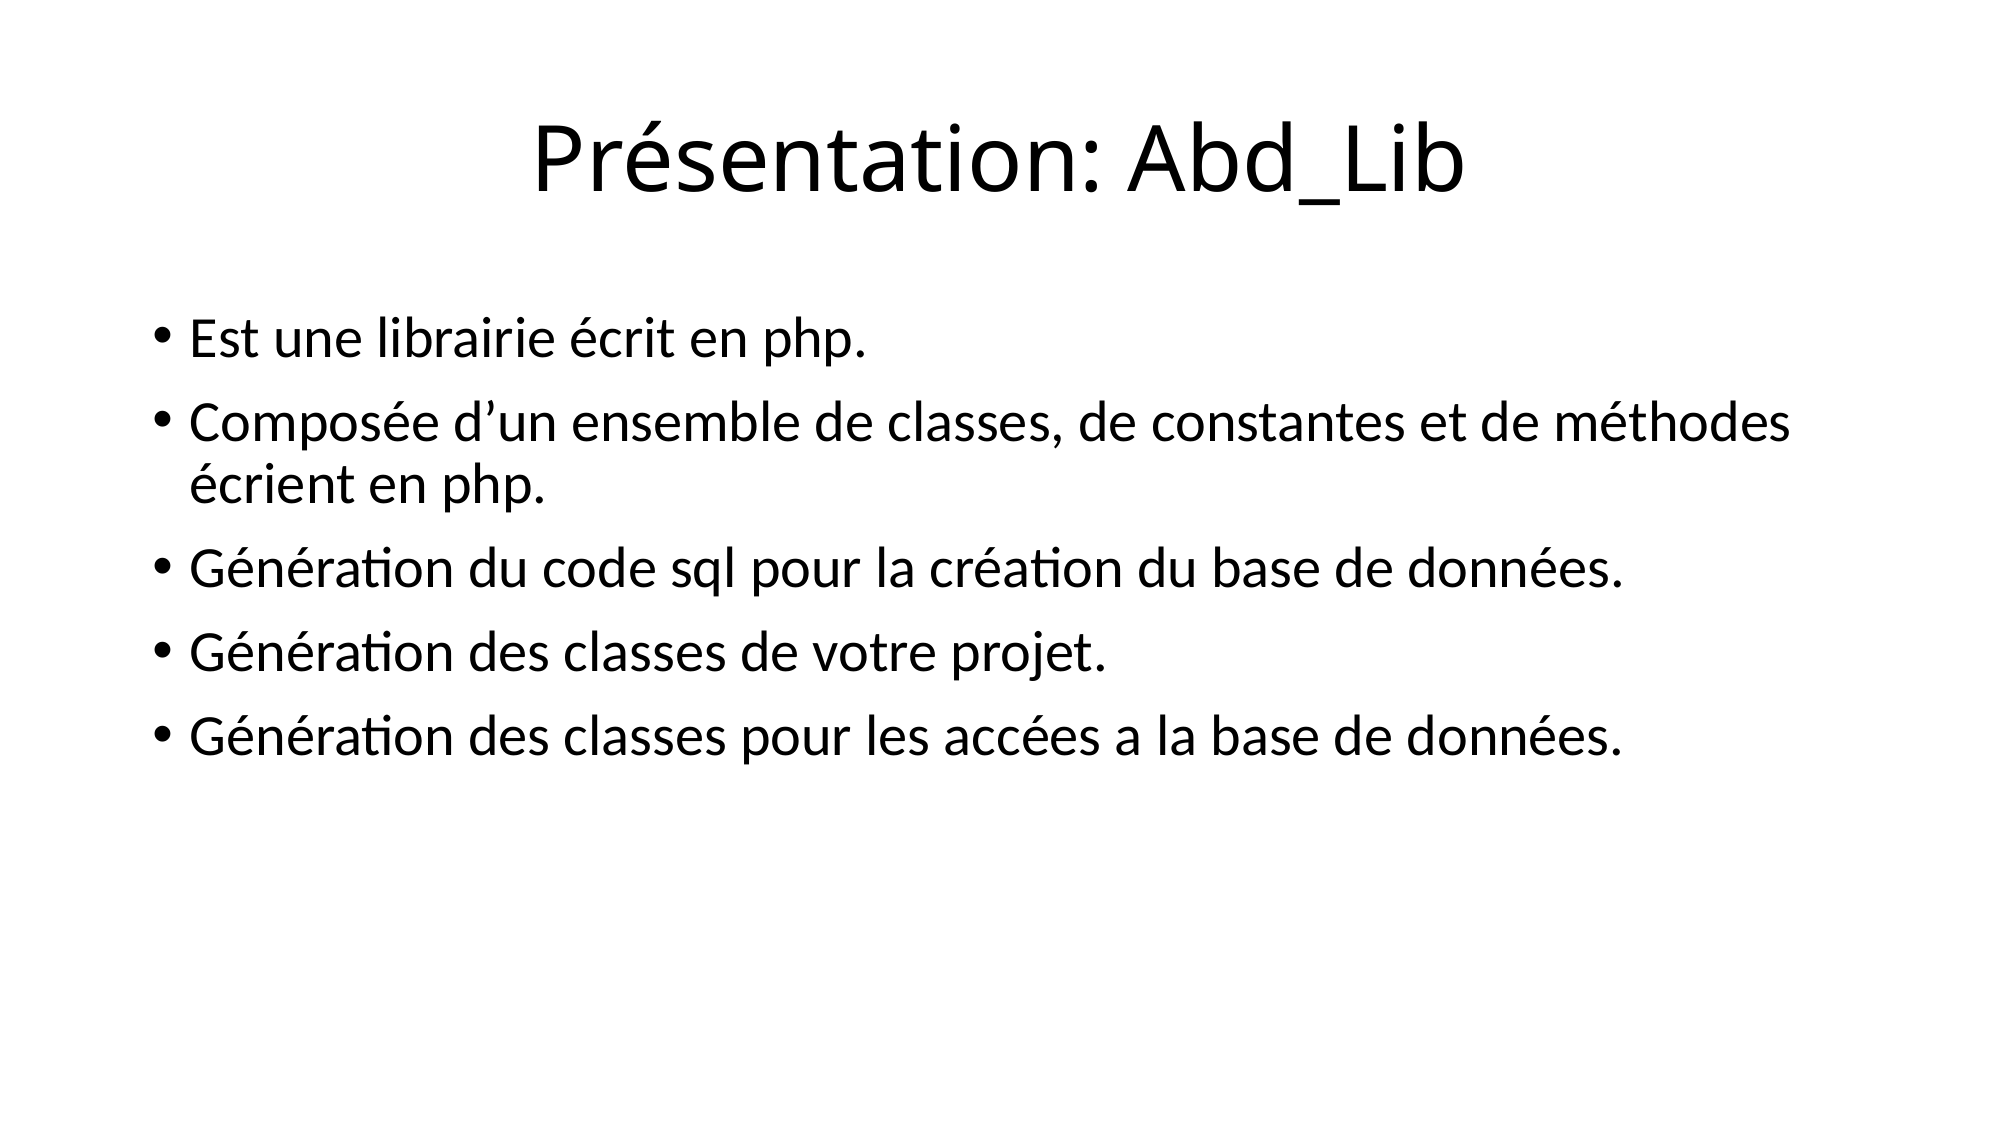

# Présentation: Abd_Lib
Est une librairie écrit en php.
Composée d’un ensemble de classes, de constantes et de méthodes écrient en php.
Génération du code sql pour la création du base de données.
Génération des classes de votre projet.
Génération des classes pour les accées a la base de données.